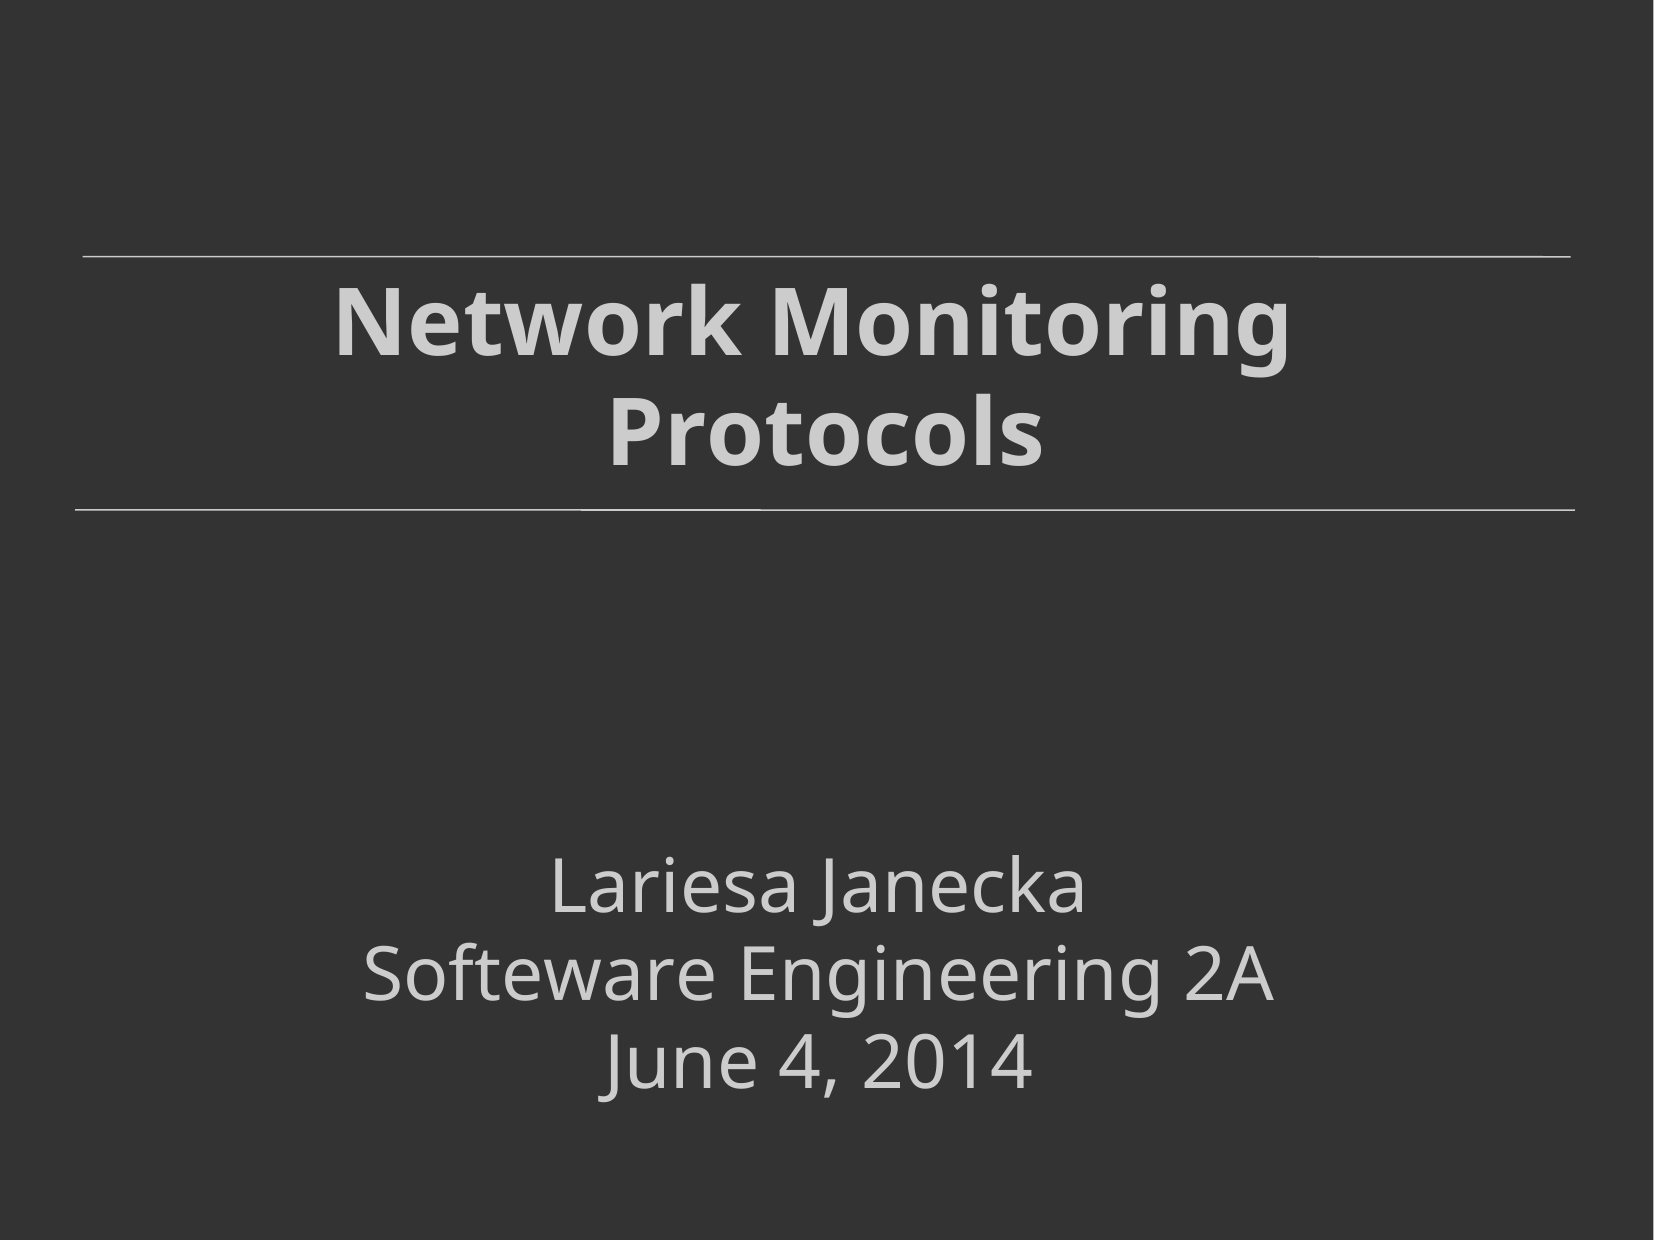

Network Monitoring
Protocols
Lariesa Janecka
Softeware Engineering 2A
June 4, 2014